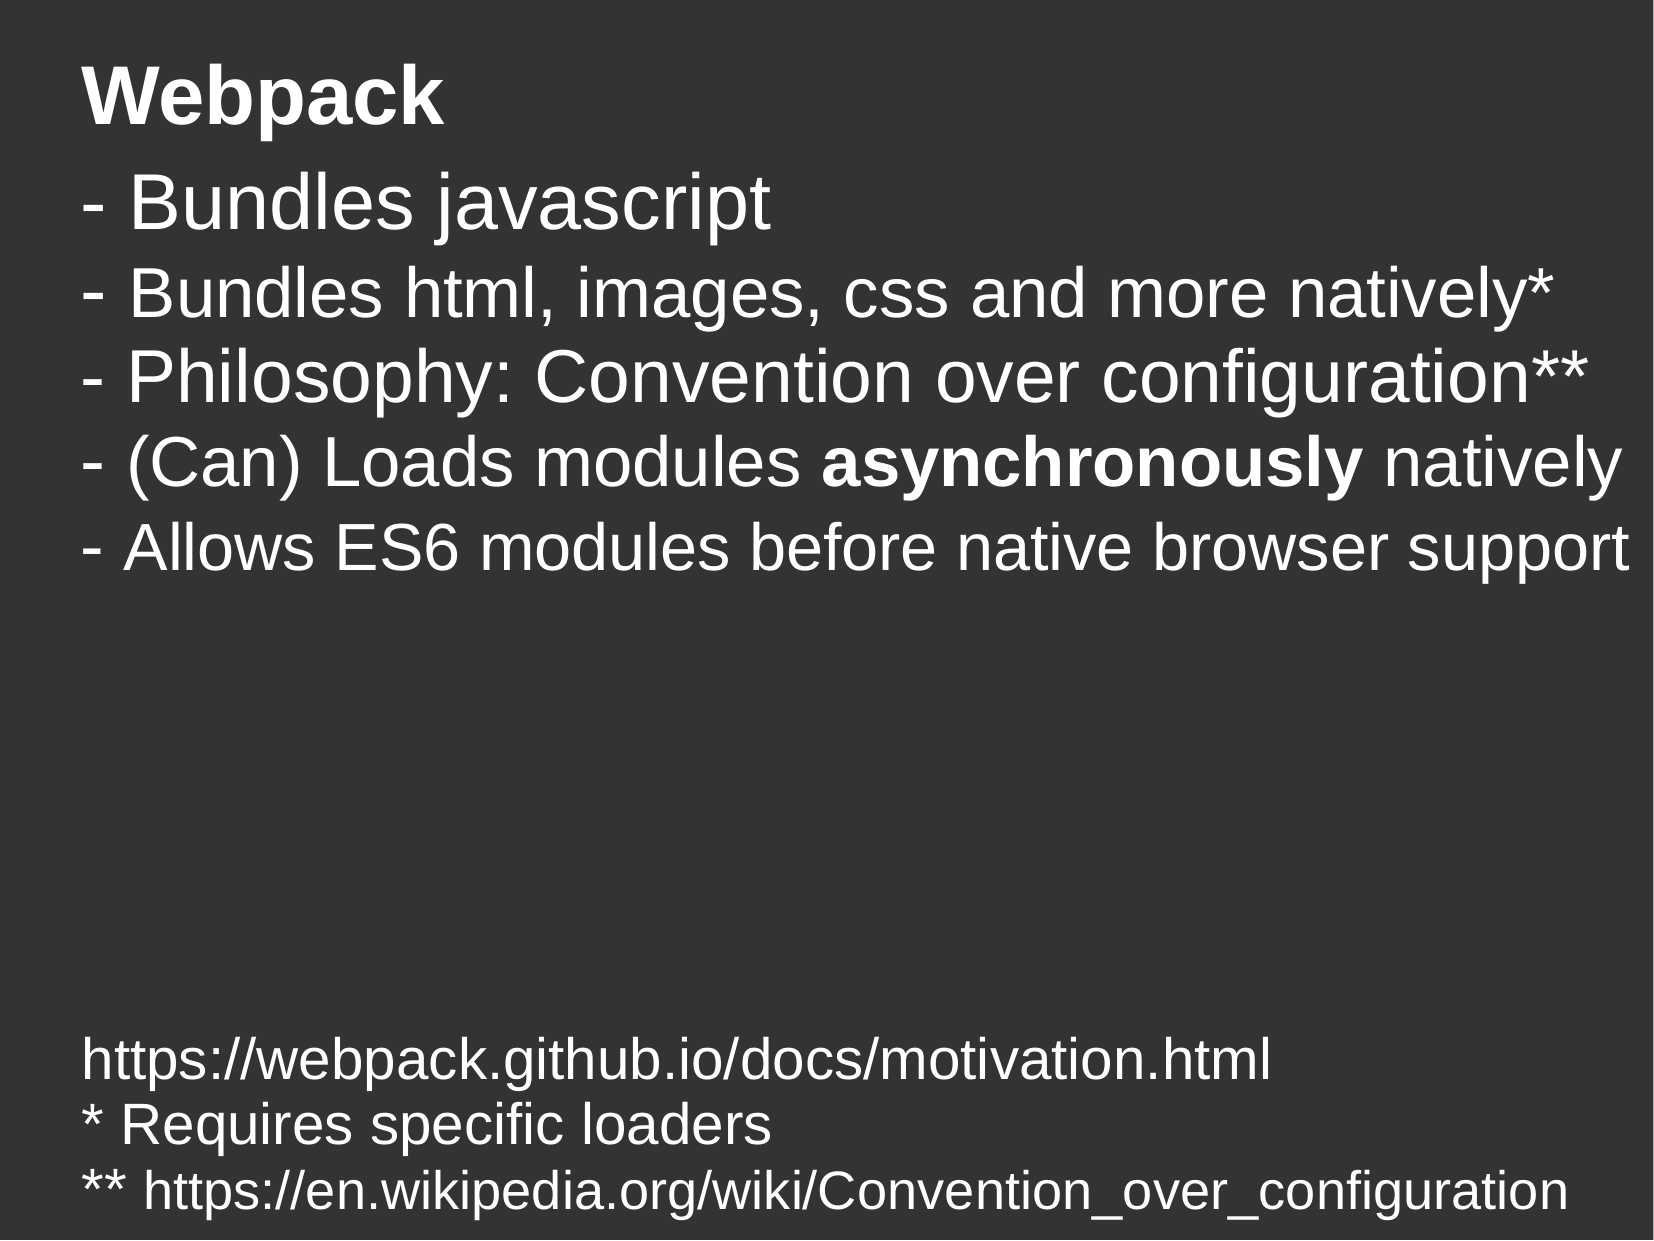

Webpack
# - Bundles javascript - Bundles html, images, css and more natively* - Philosophy: Convention over configuration** - (Can) Loads modules asynchronously natively - Allows ES6 modules before native browser support
https://webpack.github.io/docs/motivation.html
* Requires specific loaders
** https://en.wikipedia.org/wiki/Convention_over_configuration